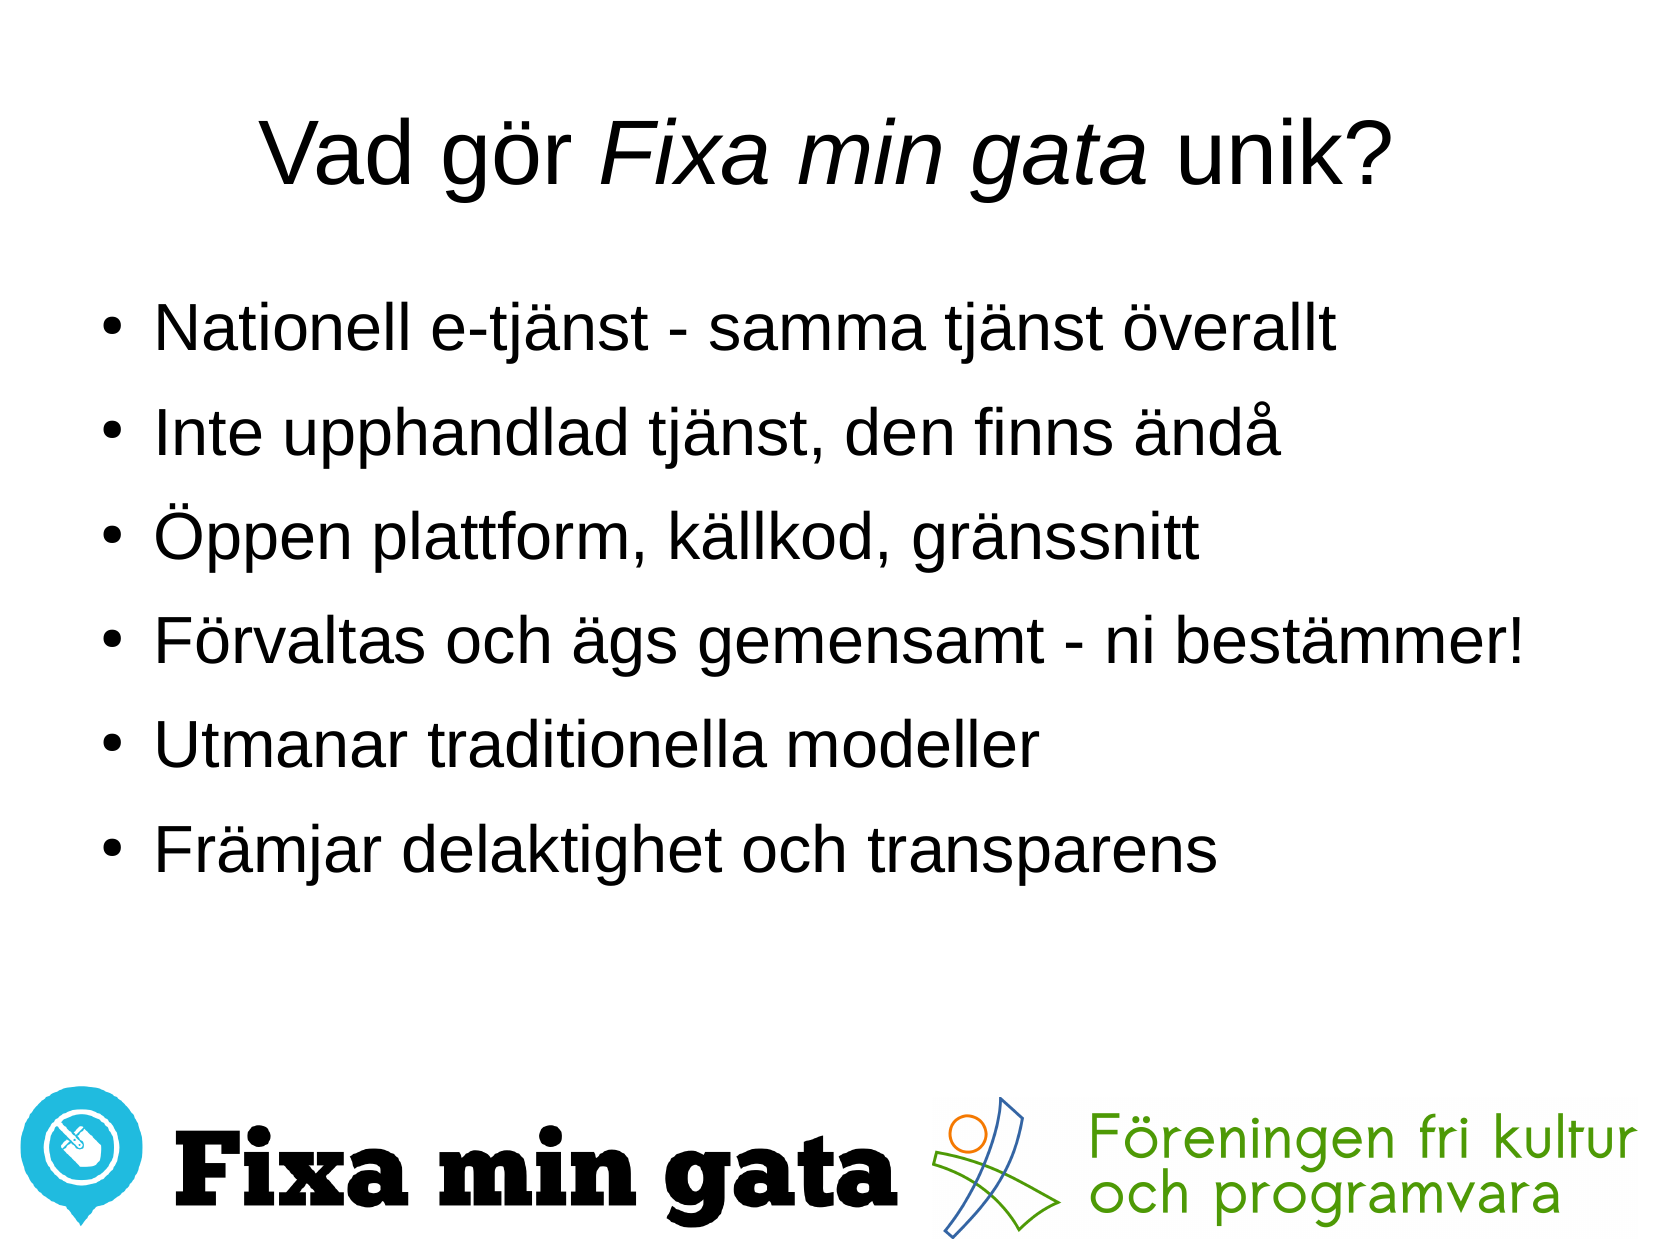

# Vad gör Fixa min gata unik?
Nationell e-tjänst - samma tjänst överallt
Inte upphandlad tjänst, den finns ändå
Öppen plattform, källkod, gränssnitt
Förvaltas och ägs gemensamt - ni bestämmer!
Utmanar traditionella modeller
Främjar delaktighet och transparens